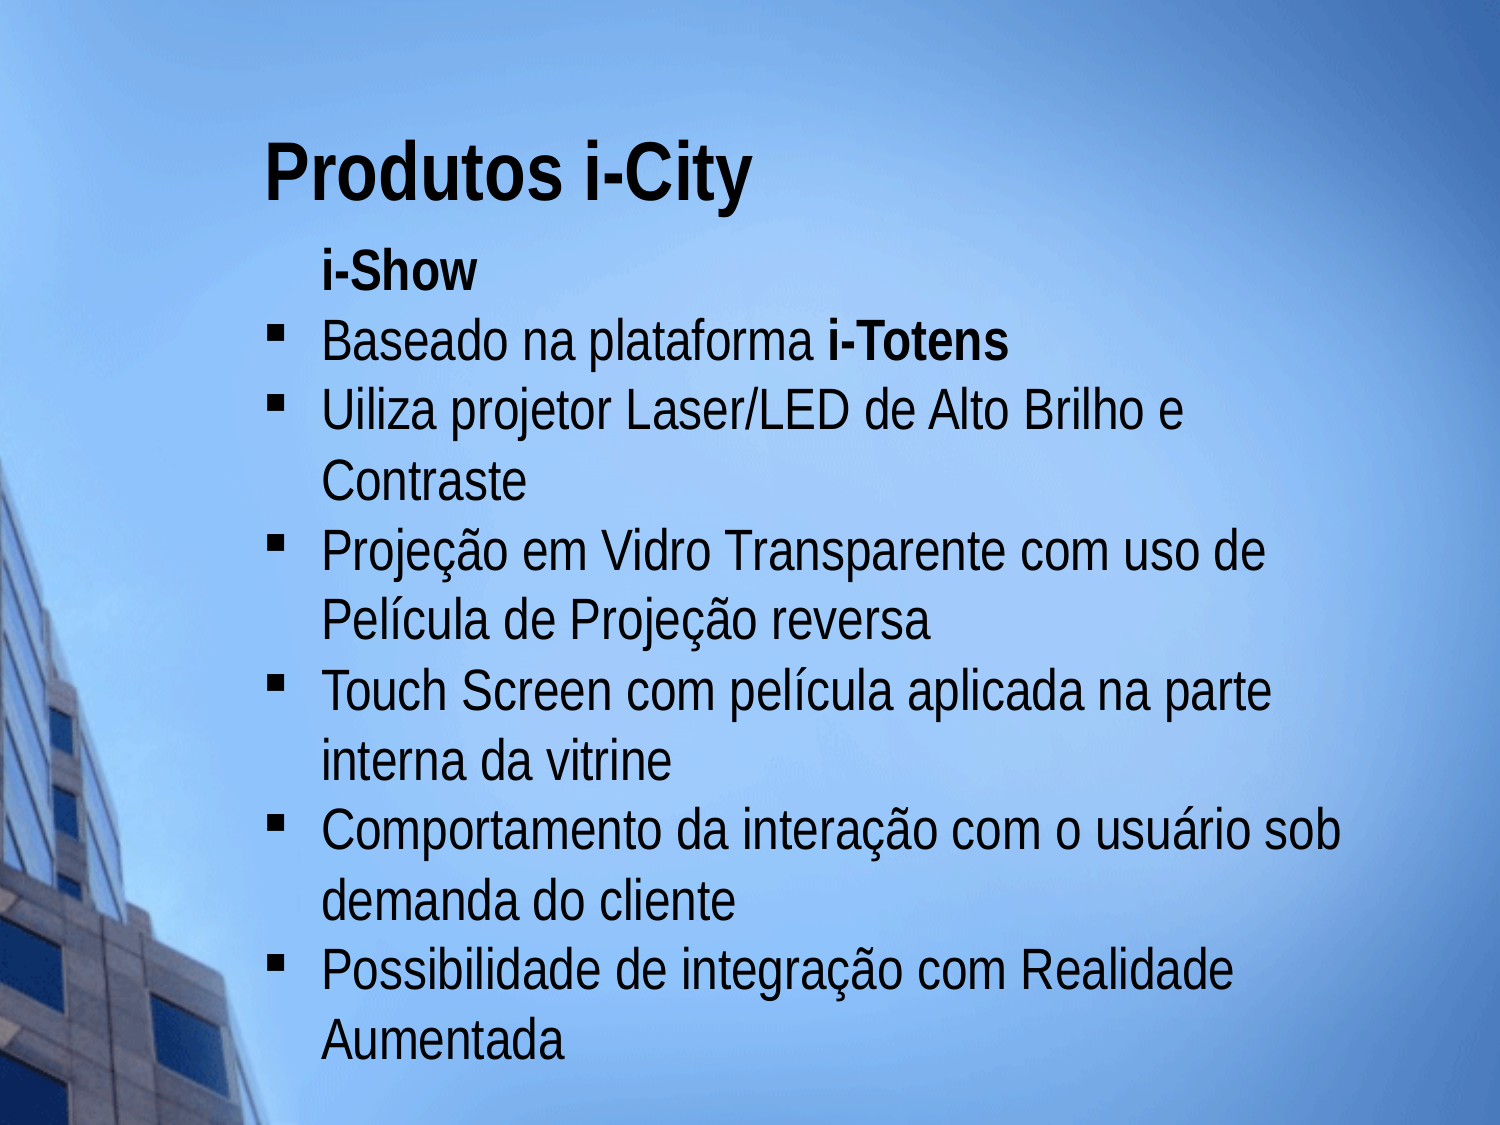

Produtos i-City
i-Show
Baseado na plataforma i-Totens
Uiliza projetor Laser/LED de Alto Brilho e Contraste
Projeção em Vidro Transparente com uso de Película de Projeção reversa
Touch Screen com película aplicada na parte interna da vitrine
Comportamento da interação com o usuário sob demanda do cliente
Possibilidade de integração com Realidade Aumentada